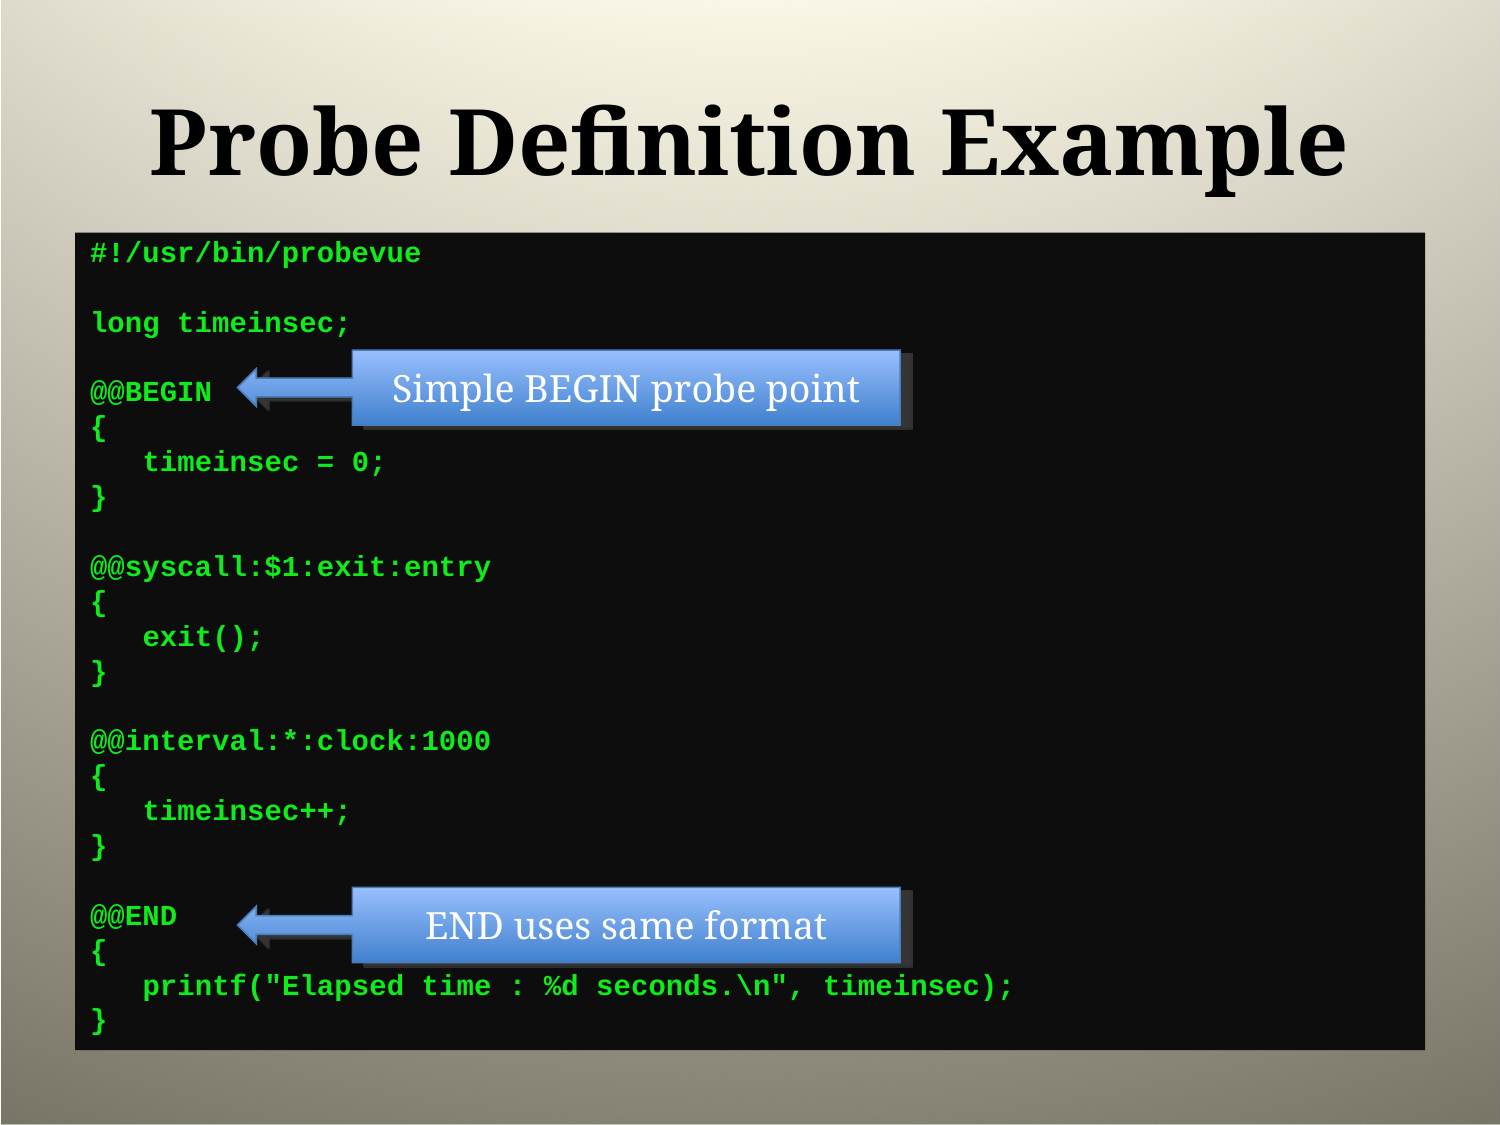

# Probe Definition Example
#!/usr/bin/probevue
long timeinsec;
@@BEGIN
{
 timeinsec = 0;
}
@@syscall:$1:exit:entry
{
 exit();
}
@@interval:*:clock:1000
{
 timeinsec++;
}
@@END
{
 printf("Elapsed time : %d seconds.\n", timeinsec);
}
Simple BEGIN probe point
END uses same format